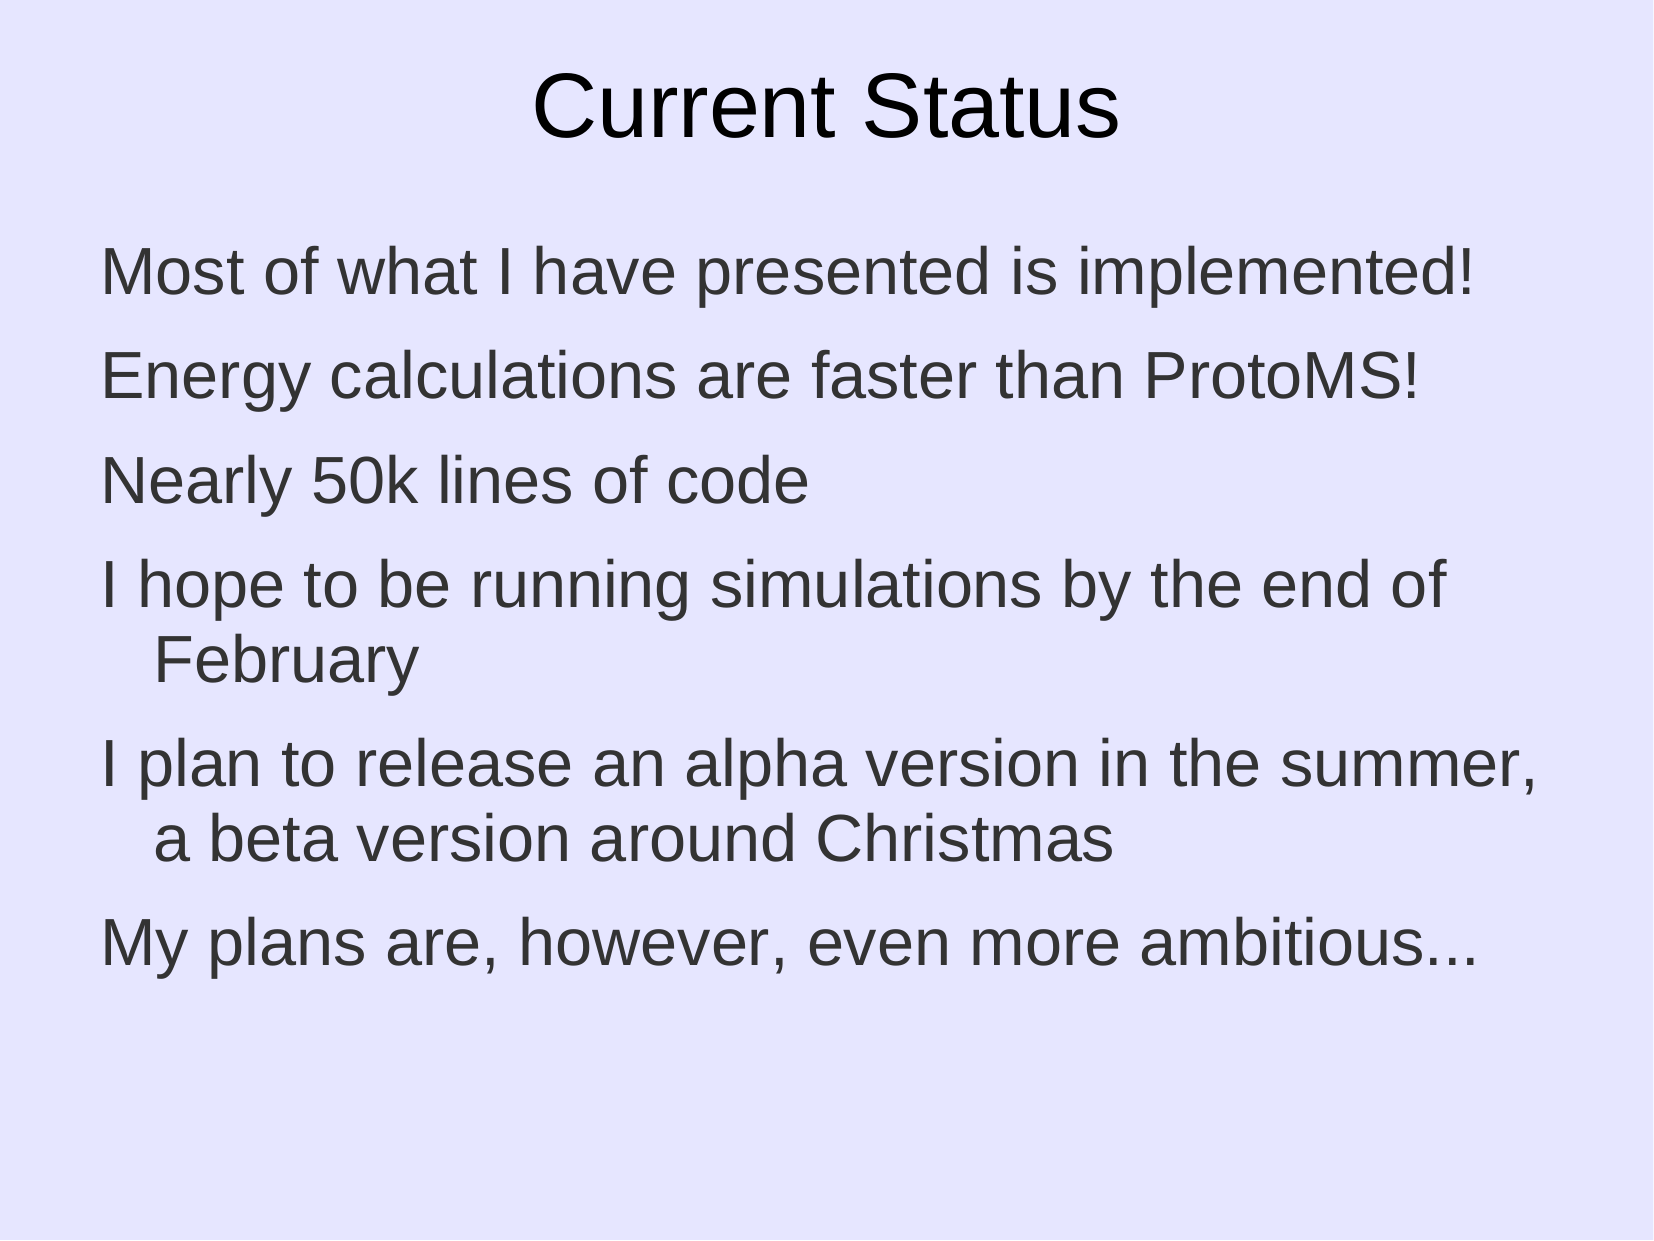

# Current Status
Most of what I have presented is implemented!
Energy calculations are faster than ProtoMS!
Nearly 50k lines of code
I hope to be running simulations by the end of February
I plan to release an alpha version in the summer, a beta version around Christmas
My plans are, however, even more ambitious...